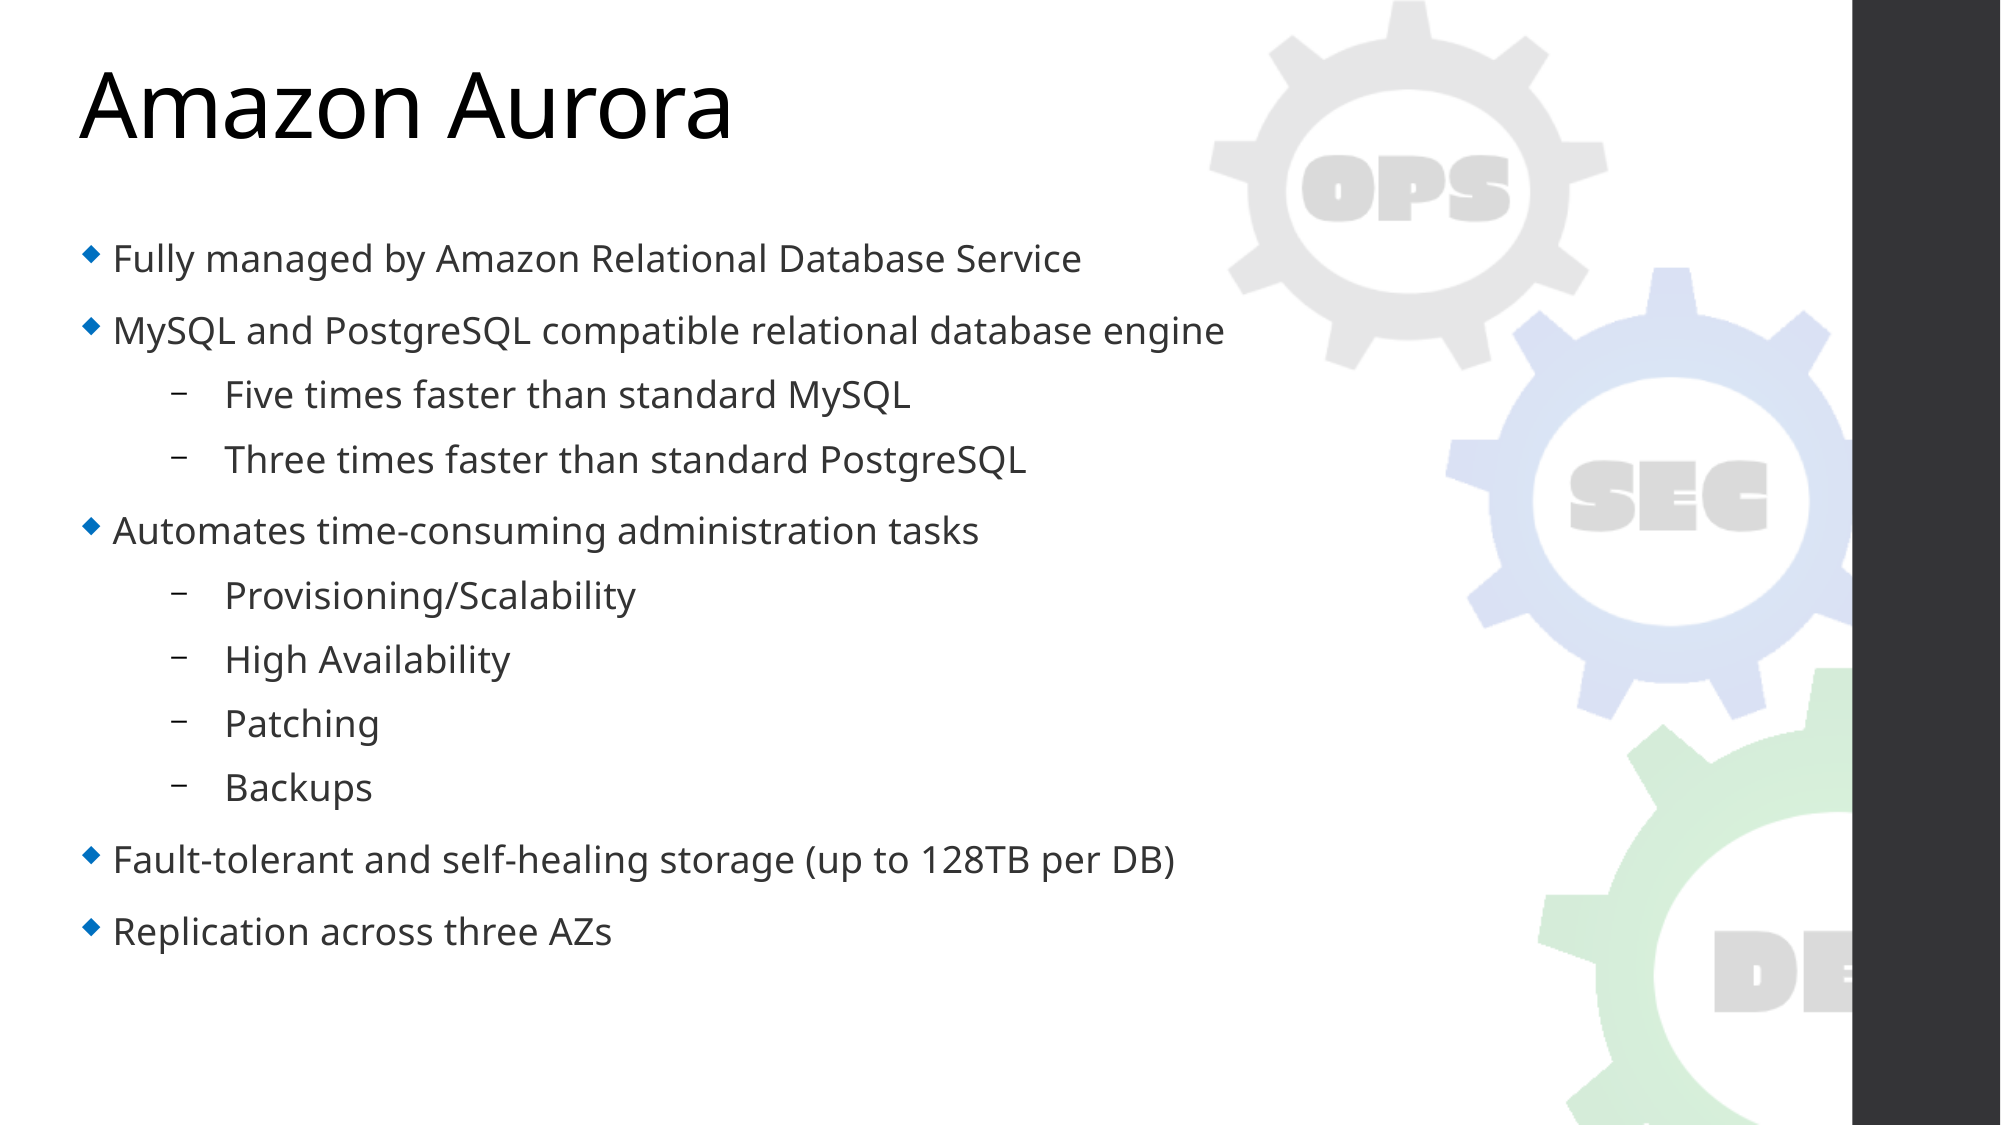

# Amazon Aurora
Fully managed by Amazon Relational Database Service
MySQL and PostgreSQL compatible relational database engine
Five times faster than standard MySQL
Three times faster than standard PostgreSQL
Automates time-consuming administration tasks
Provisioning/Scalability
High Availability
Patching
Backups
Fault-tolerant and self-healing storage (up to 128TB per DB)
Replication across three AZs